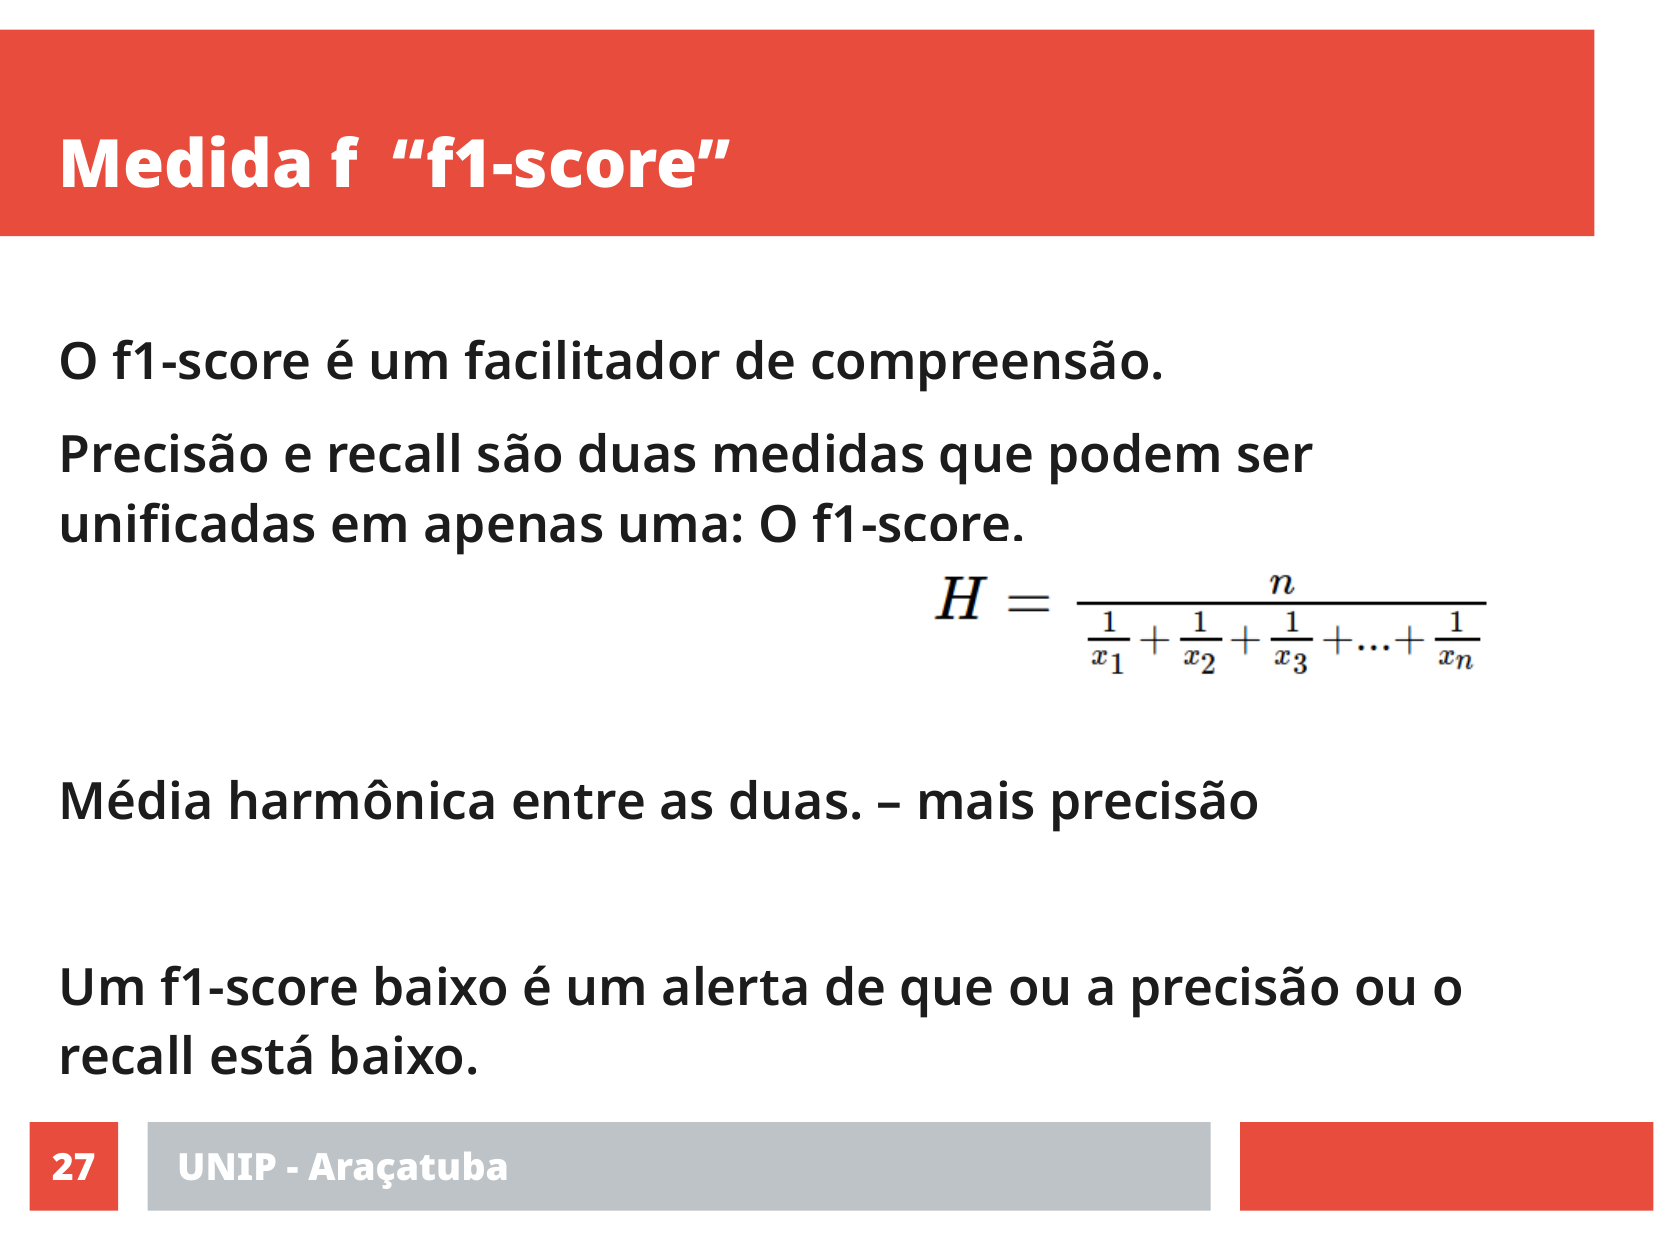

# Medida f “f1-score”
O f1-score é um facilitador de compreensão.
Precisão e recall são duas medidas que podem ser unificadas em apenas uma: O f1-score.
Média harmônica entre as duas. – mais precisão
Um f1-score baixo é um alerta de que ou a precisão ou o recall está baixo.
27
UNIP - Araçatuba